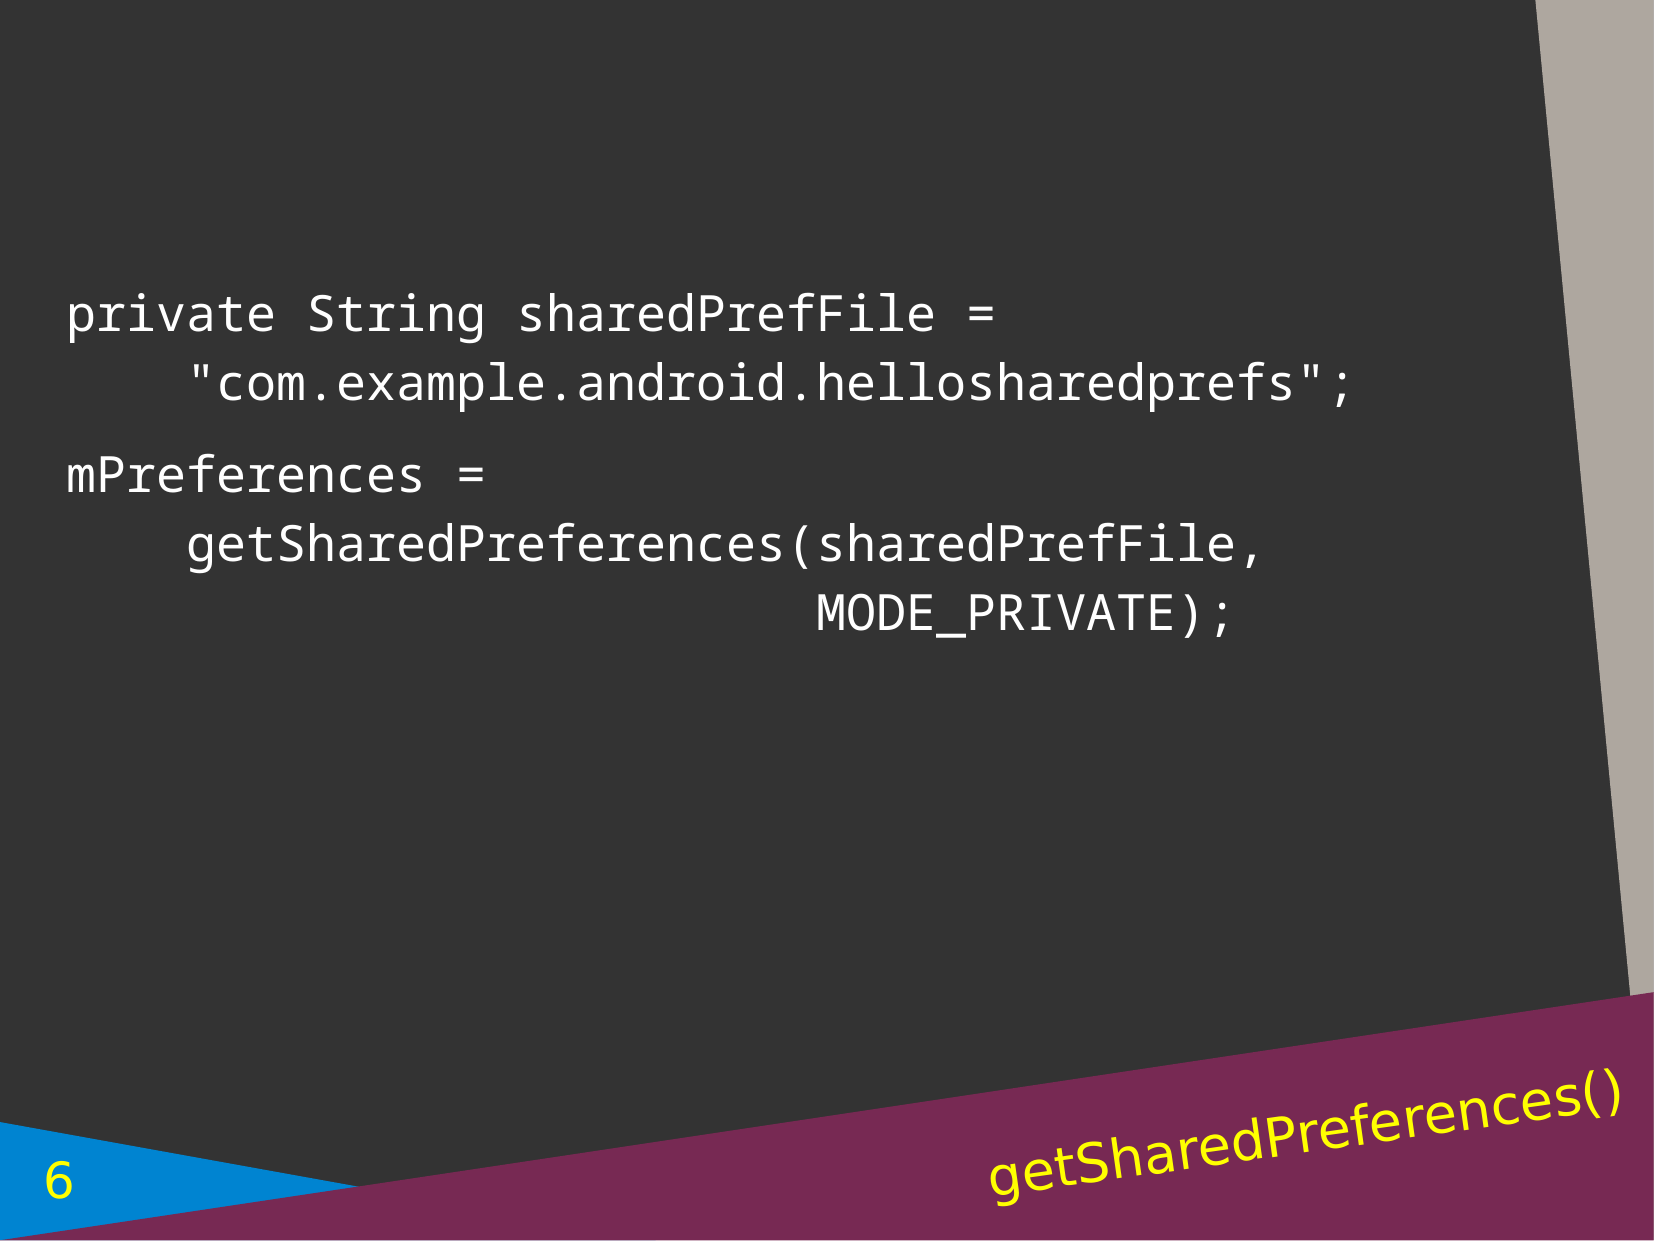

private String sharedPrefFile =
 "com.example.android.hellosharedprefs";
mPreferences =
 getSharedPreferences(sharedPrefFile,
 MODE_PRIVATE);
# getSharedPreferences()
6